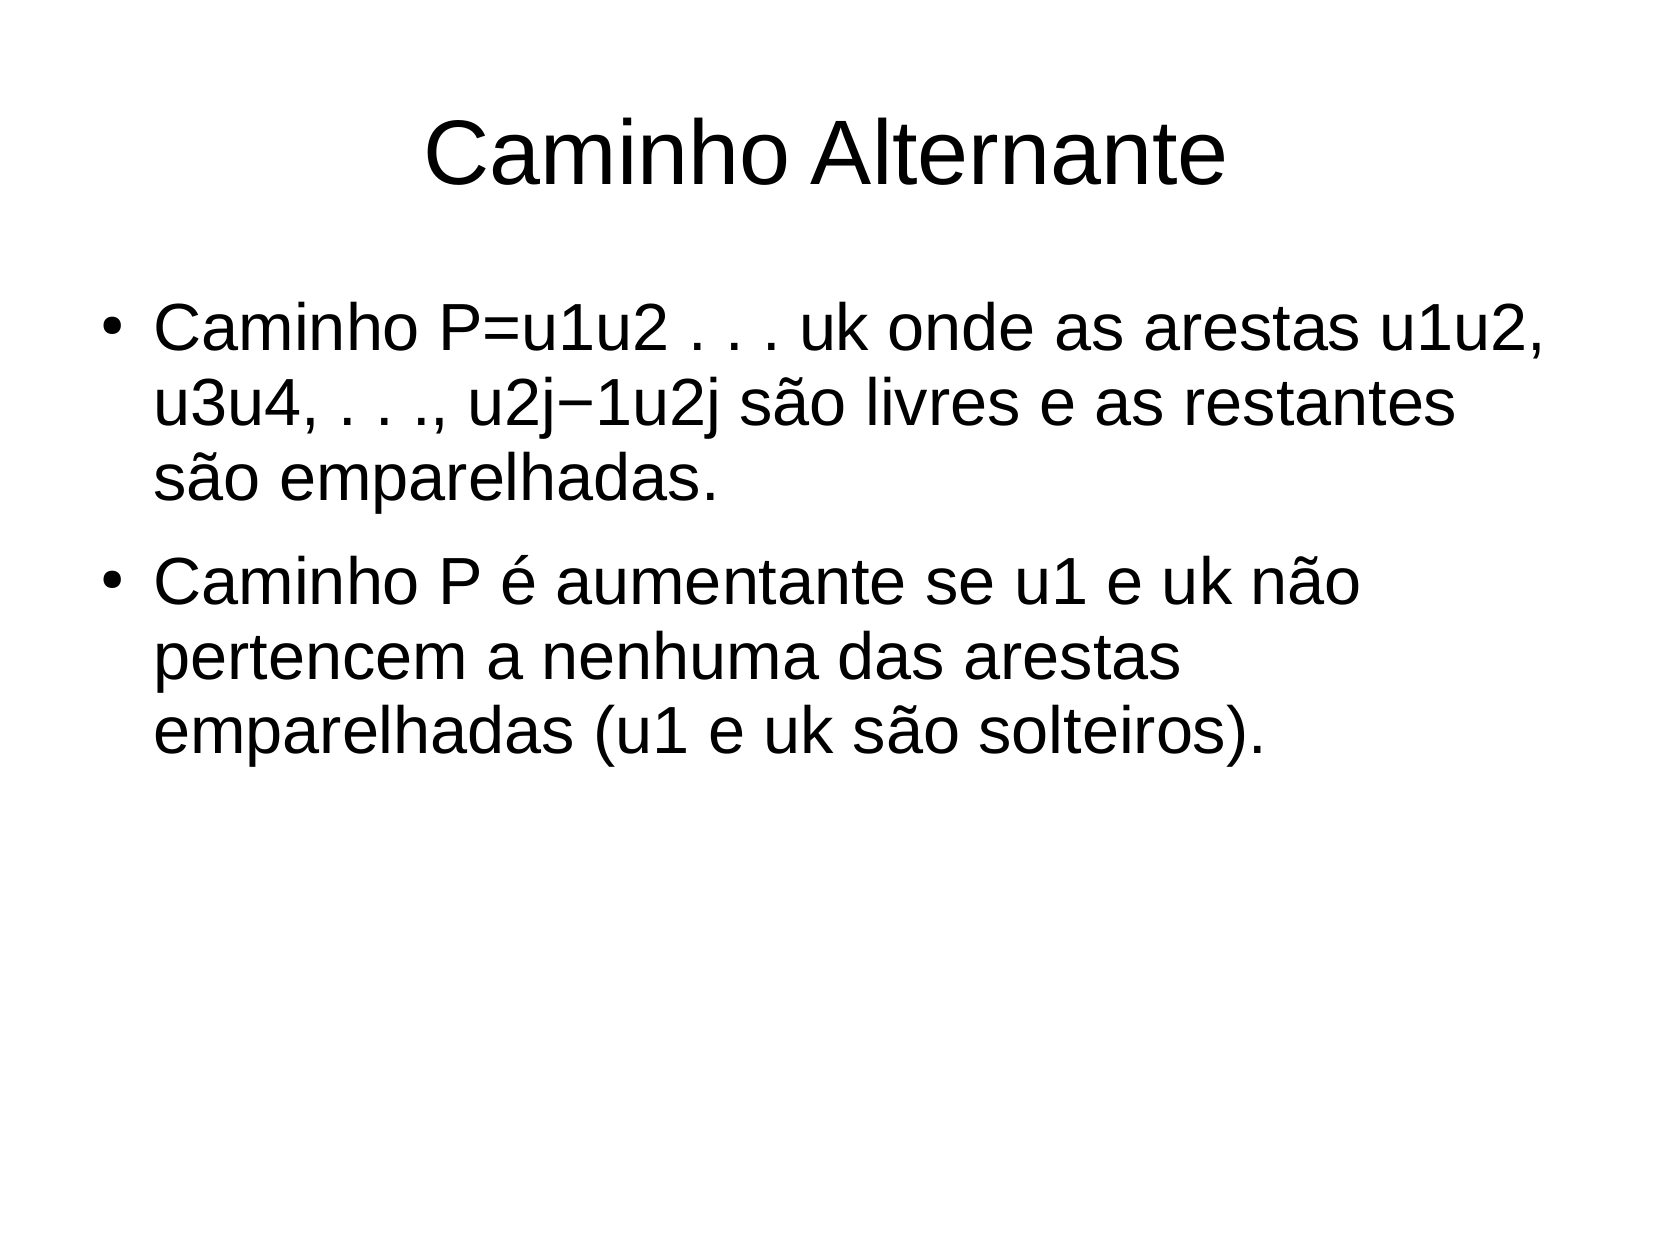

# Caminho Alternante
Caminho P=u1u2 . . . uk onde as arestas u1u2, u3u4, . . ., u2j−1u2j são livres e as restantes são emparelhadas.
Caminho P é aumentante se u1 e uk não pertencem a nenhuma das arestas emparelhadas (u1 e uk são solteiros).